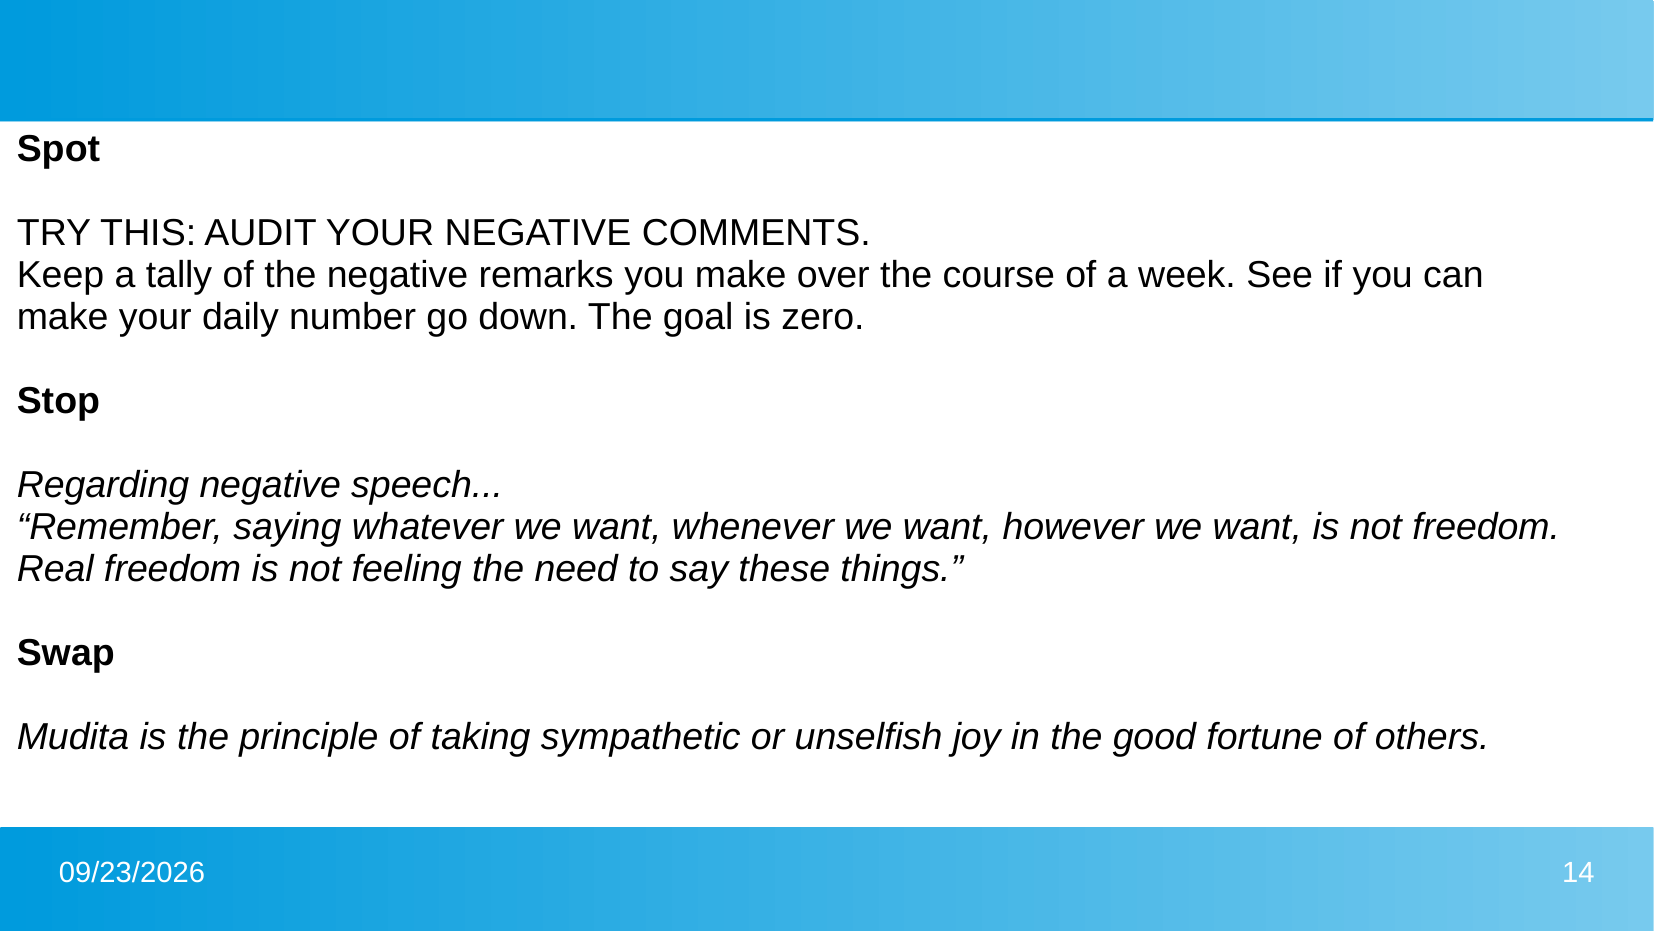

#
Spot
TRY THIS: AUDIT YOUR NEGATIVE COMMENTS.
Keep a tally of the negative remarks you make over the course of a week. See if you can
make your daily number go down. The goal is zero.
Stop
Regarding negative speech...
“Remember, saying whatever we want, whenever we want, however we want, is not freedom. Real freedom is not feeling the need to say these things.”
Swap
Mudita is the principle of taking sympathetic or unselfish joy in the good fortune of others.
14